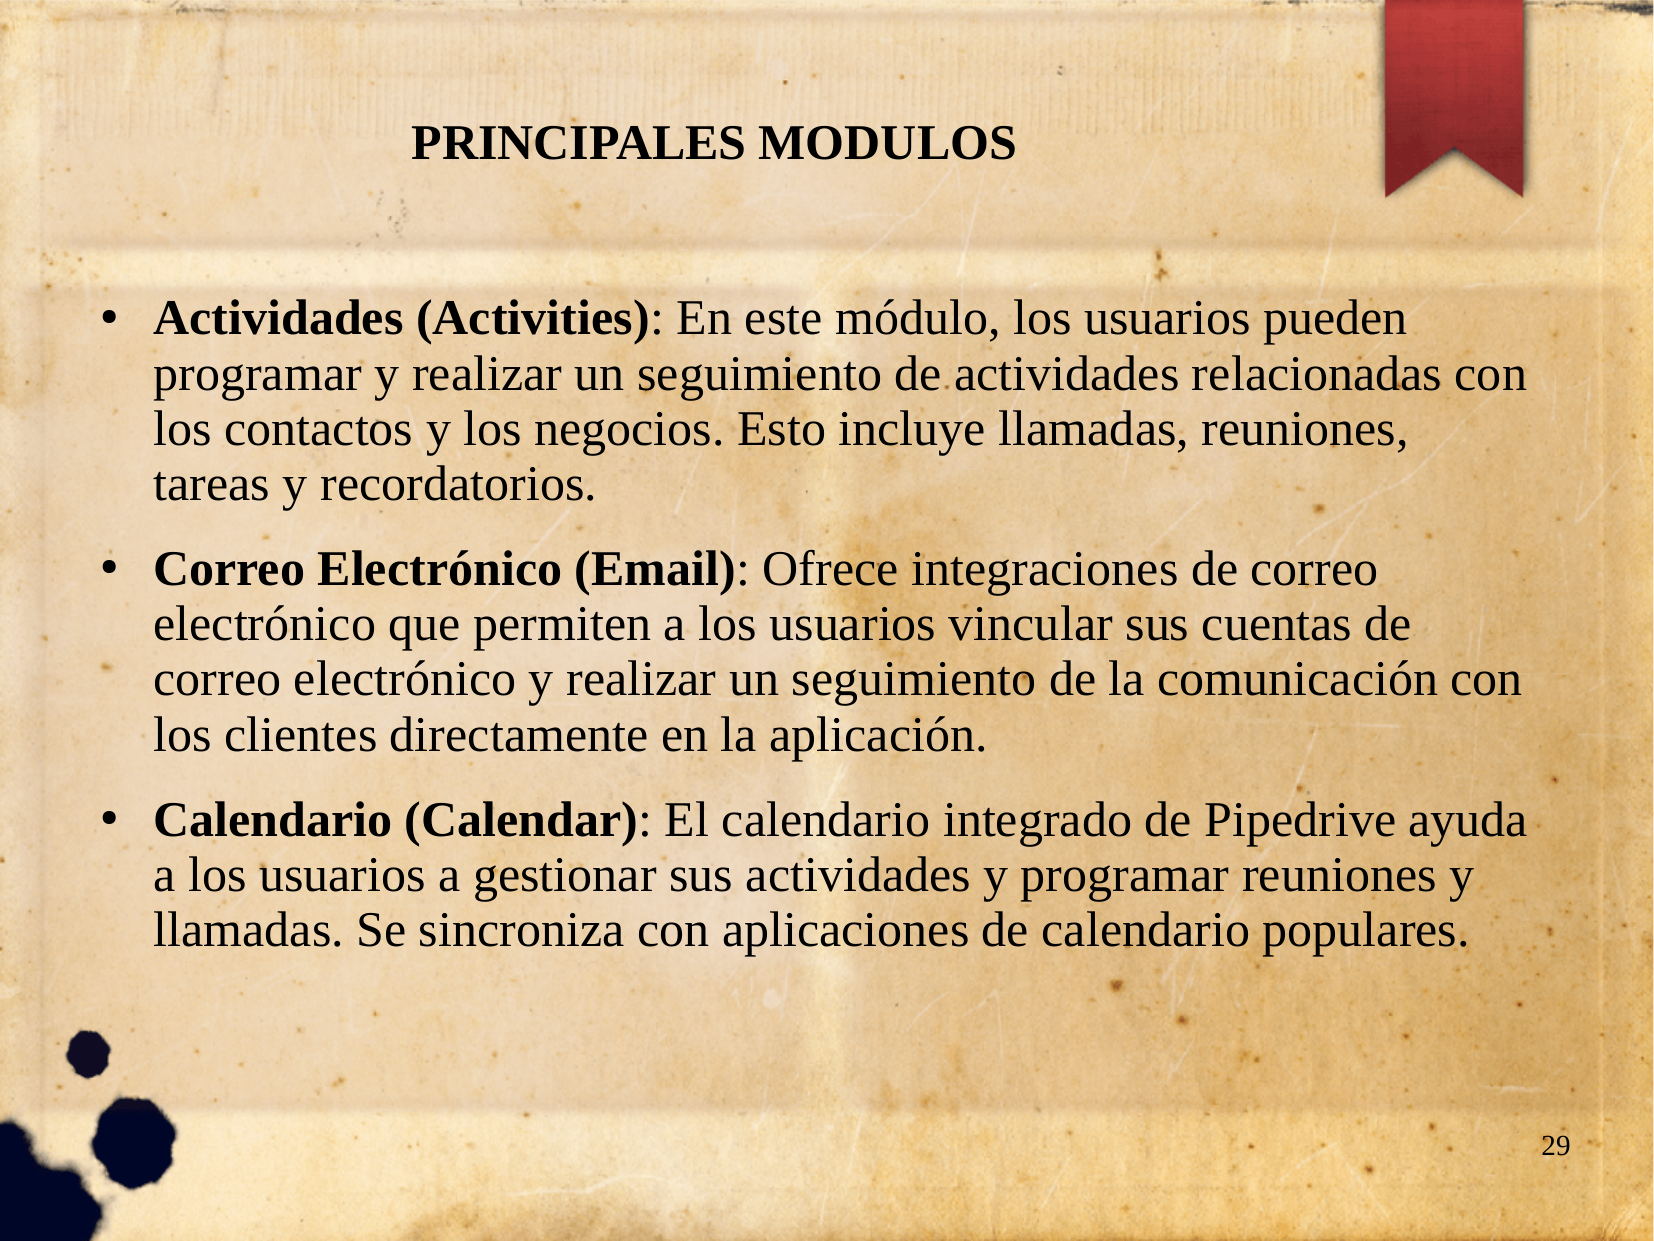

# PRINCIPALES MODULOS
Actividades (Activities): En este módulo, los usuarios pueden programar y realizar un seguimiento de actividades relacionadas con los contactos y los negocios. Esto incluye llamadas, reuniones, tareas y recordatorios.
Correo Electrónico (Email): Ofrece integraciones de correo electrónico que permiten a los usuarios vincular sus cuentas de correo electrónico y realizar un seguimiento de la comunicación con los clientes directamente en la aplicación.
Calendario (Calendar): El calendario integrado de Pipedrive ayuda a los usuarios a gestionar sus actividades y programar reuniones y llamadas. Se sincroniza con aplicaciones de calendario populares.
29